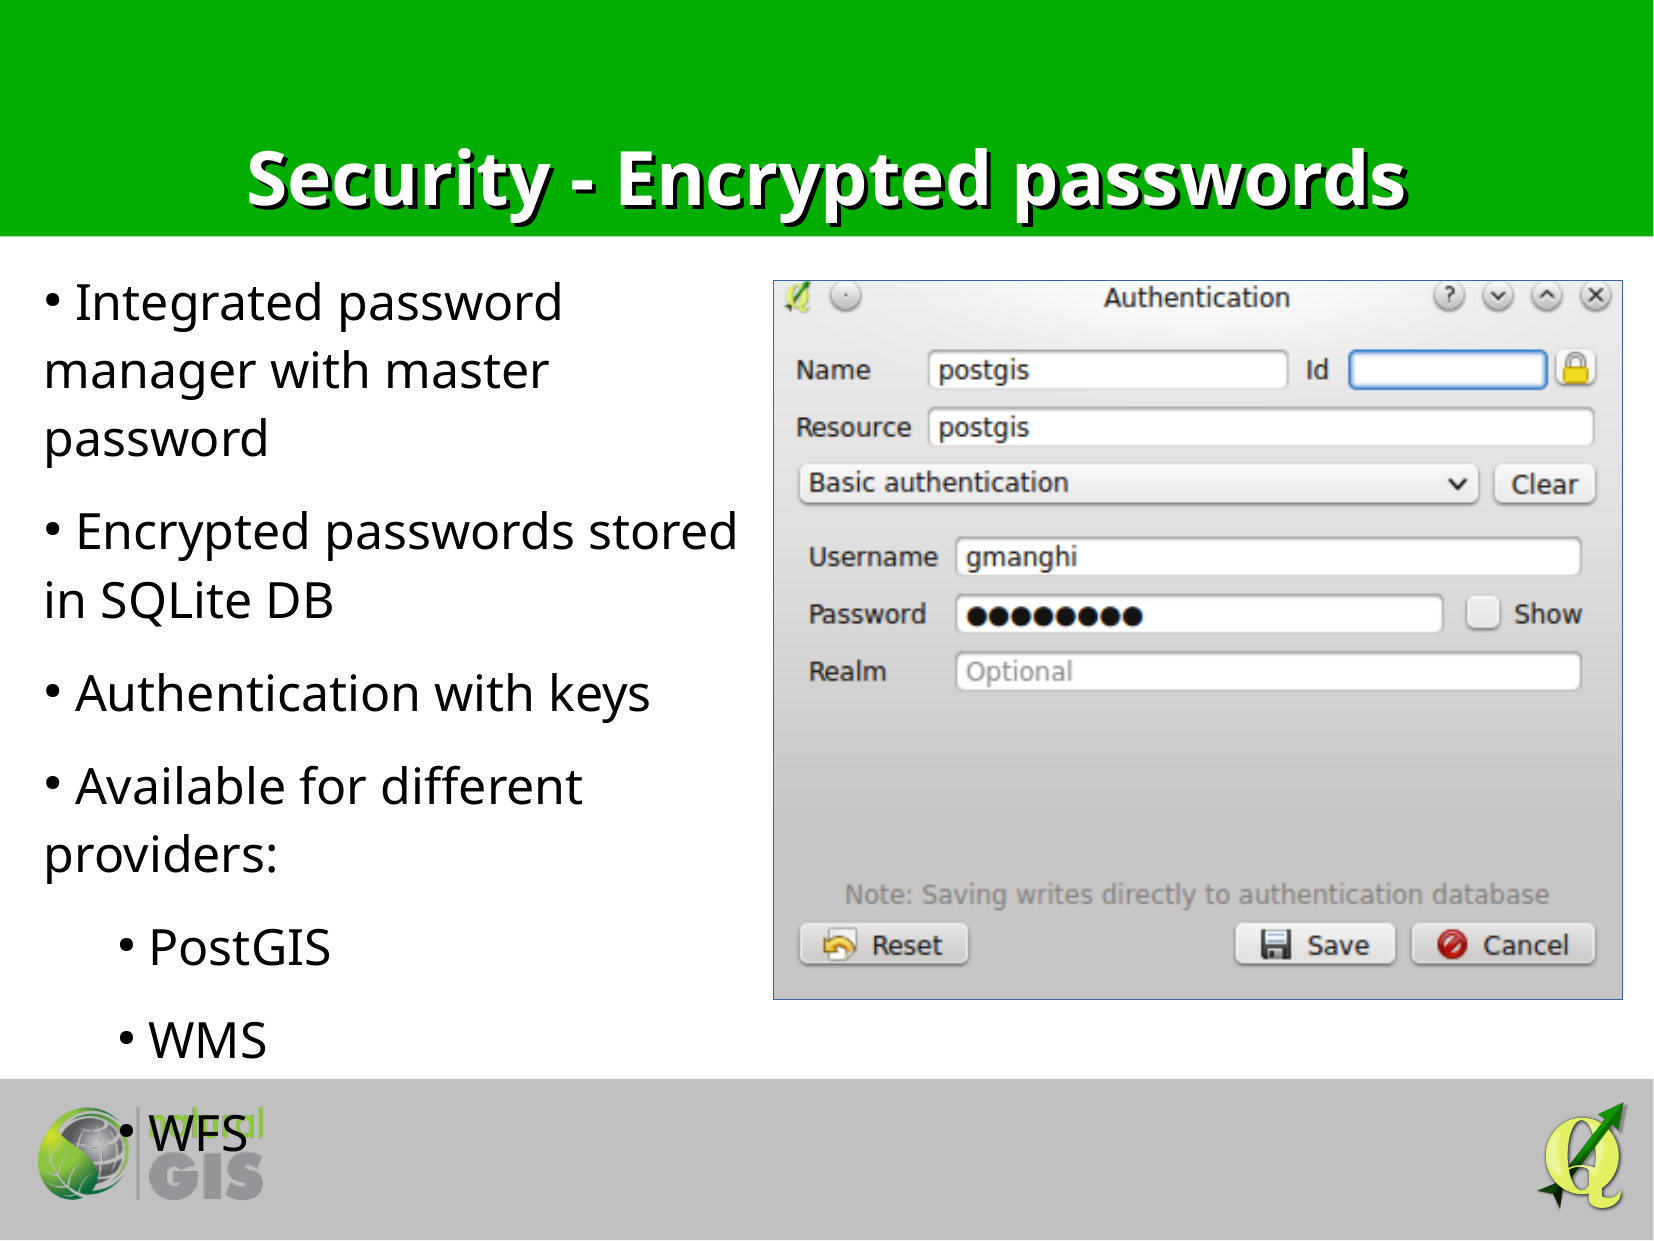

Security - Encrypted passwords
 Integrated password manager with master password
 Encrypted passwords stored in SQLite DB
 Authentication with keys
 Available for different providers:
 PostGIS
 WMS
 WFS